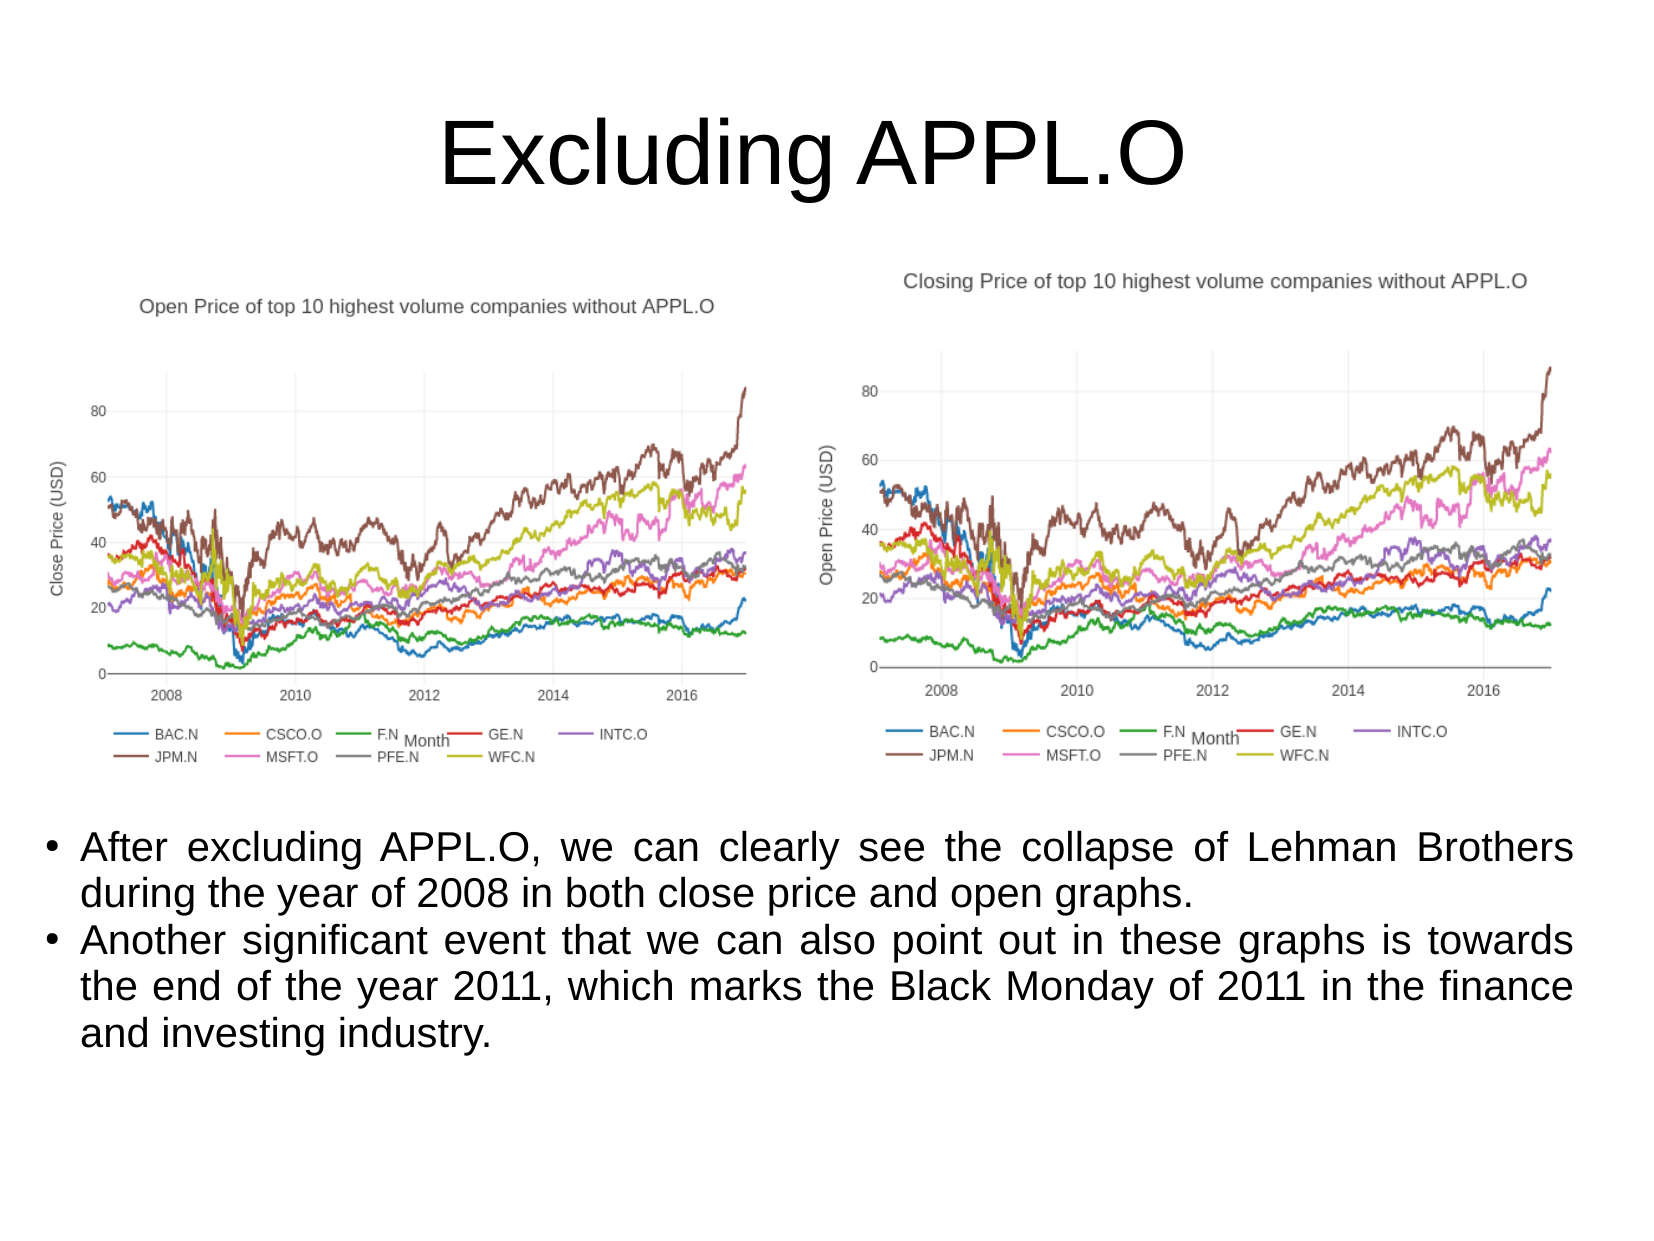

# Excluding APPL.O
After excluding APPL.O, we can clearly see the collapse of Lehman Brothers during the year of 2008 in both close price and open graphs.
Another significant event that we can also point out in these graphs is towards the end of the year 2011, which marks the Black Monday of 2011 in the finance and investing industry.